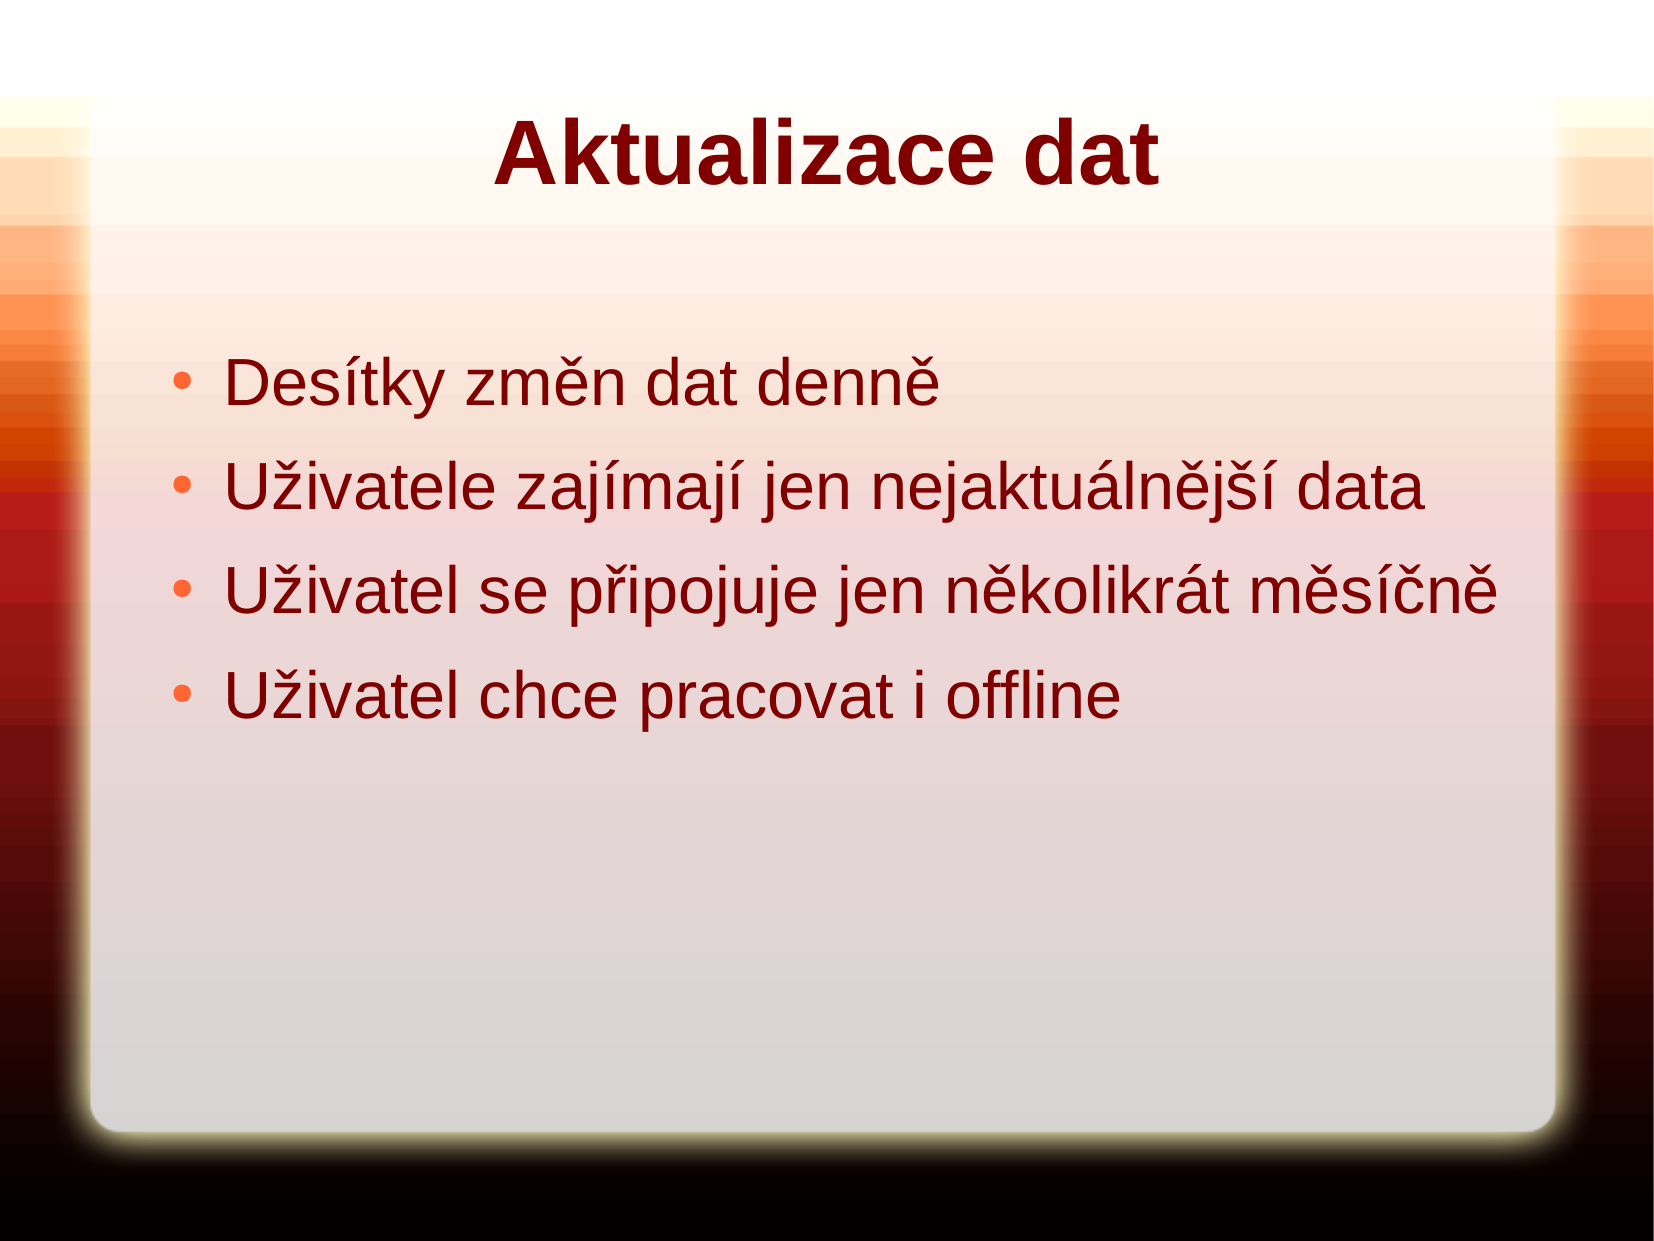

# Aktualizace dat
Desítky změn dat denně
Uživatele zajímají jen nejaktuálnější data
Uživatel se připojuje jen několikrát měsíčně
Uživatel chce pracovat i offline